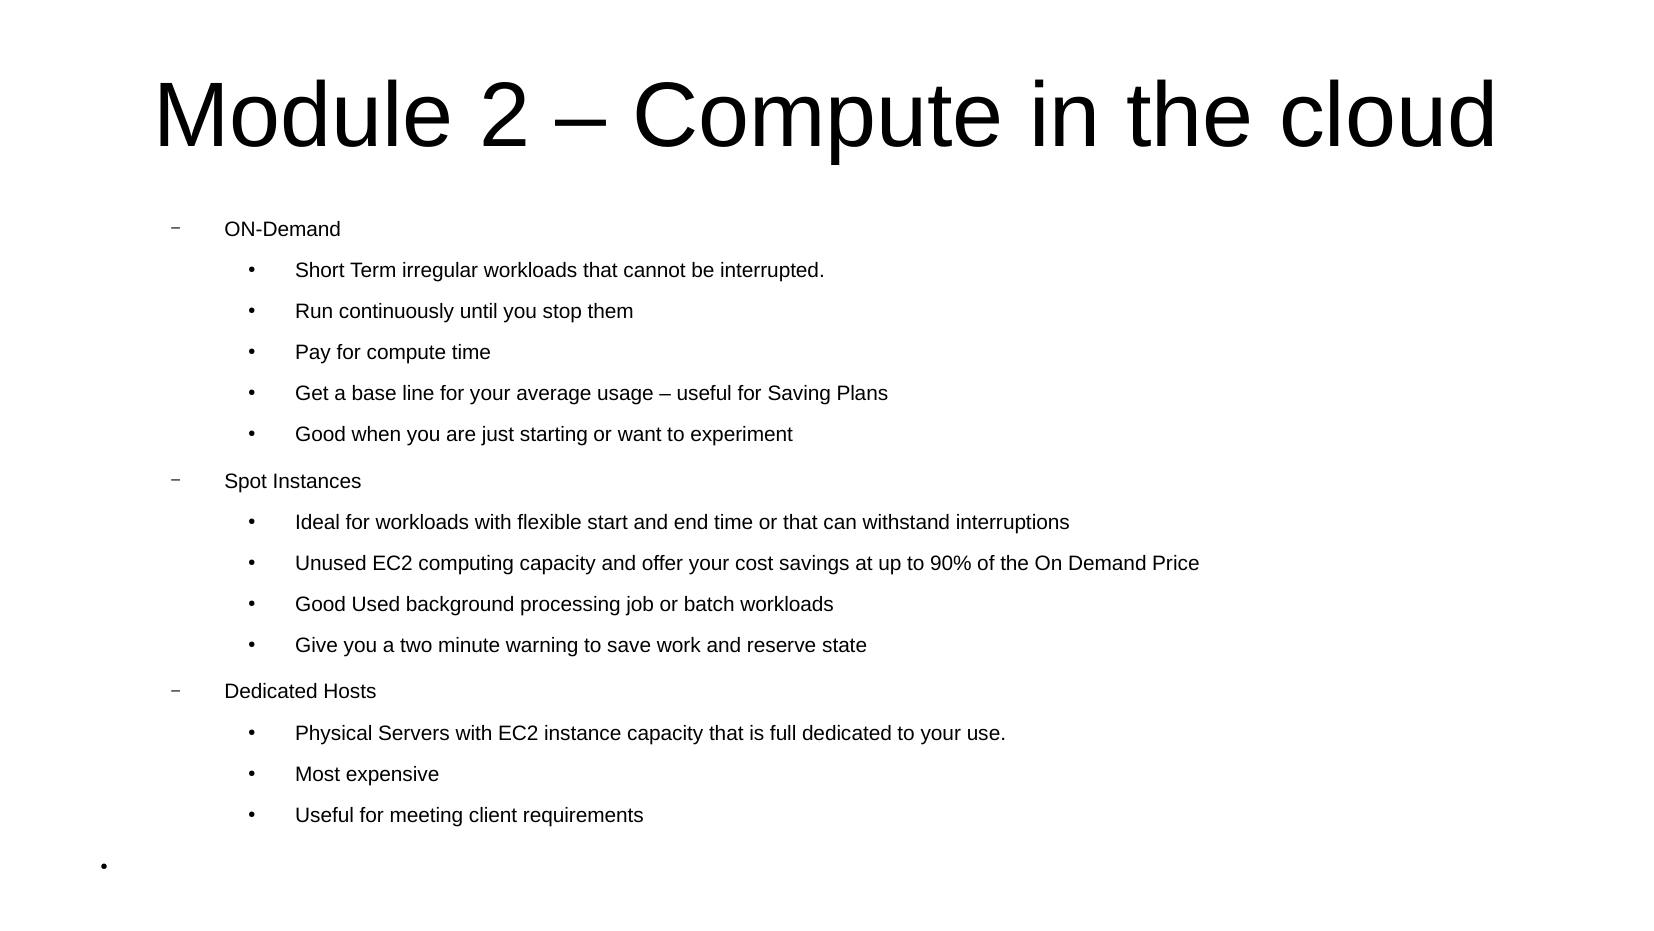

# Module 2 – Compute in the cloud
ON-Demand
Short Term irregular workloads that cannot be interrupted.
Run continuously until you stop them
Pay for compute time
Get a base line for your average usage – useful for Saving Plans
Good when you are just starting or want to experiment
Spot Instances
Ideal for workloads with flexible start and end time or that can withstand interruptions
Unused EC2 computing capacity and offer your cost savings at up to 90% of the On Demand Price
Good Used background processing job or batch workloads
Give you a two minute warning to save work and reserve state
Dedicated Hosts
Physical Servers with EC2 instance capacity that is full dedicated to your use.
Most expensive
Useful for meeting client requirements